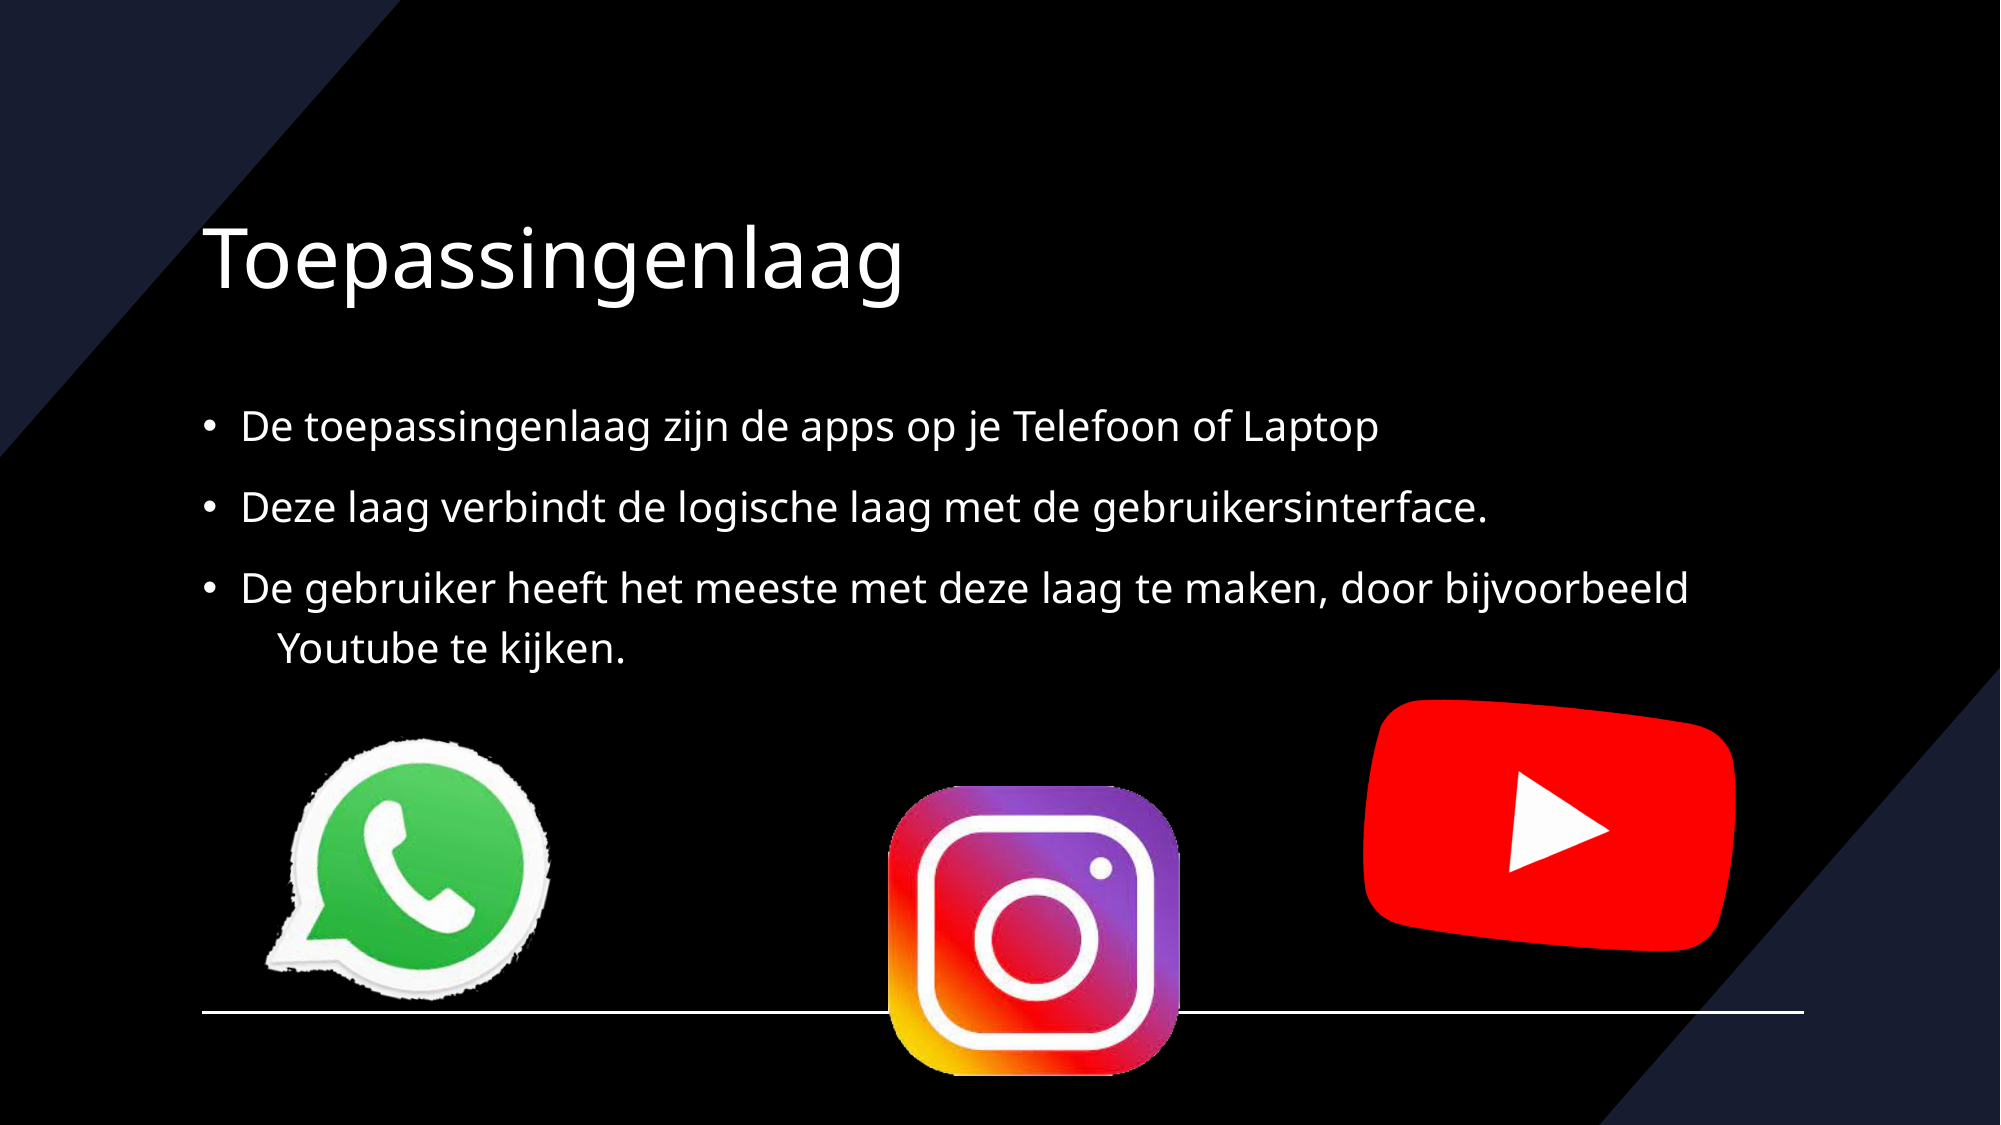

# Toepassingenlaag
De toepassingenlaag zijn de apps op je Telefoon of Laptop
Deze laag verbindt de logische laag met de gebruikersinterface.
De gebruiker heeft het meeste met deze laag te maken, door bijvoorbeeld Youtube te kijken.